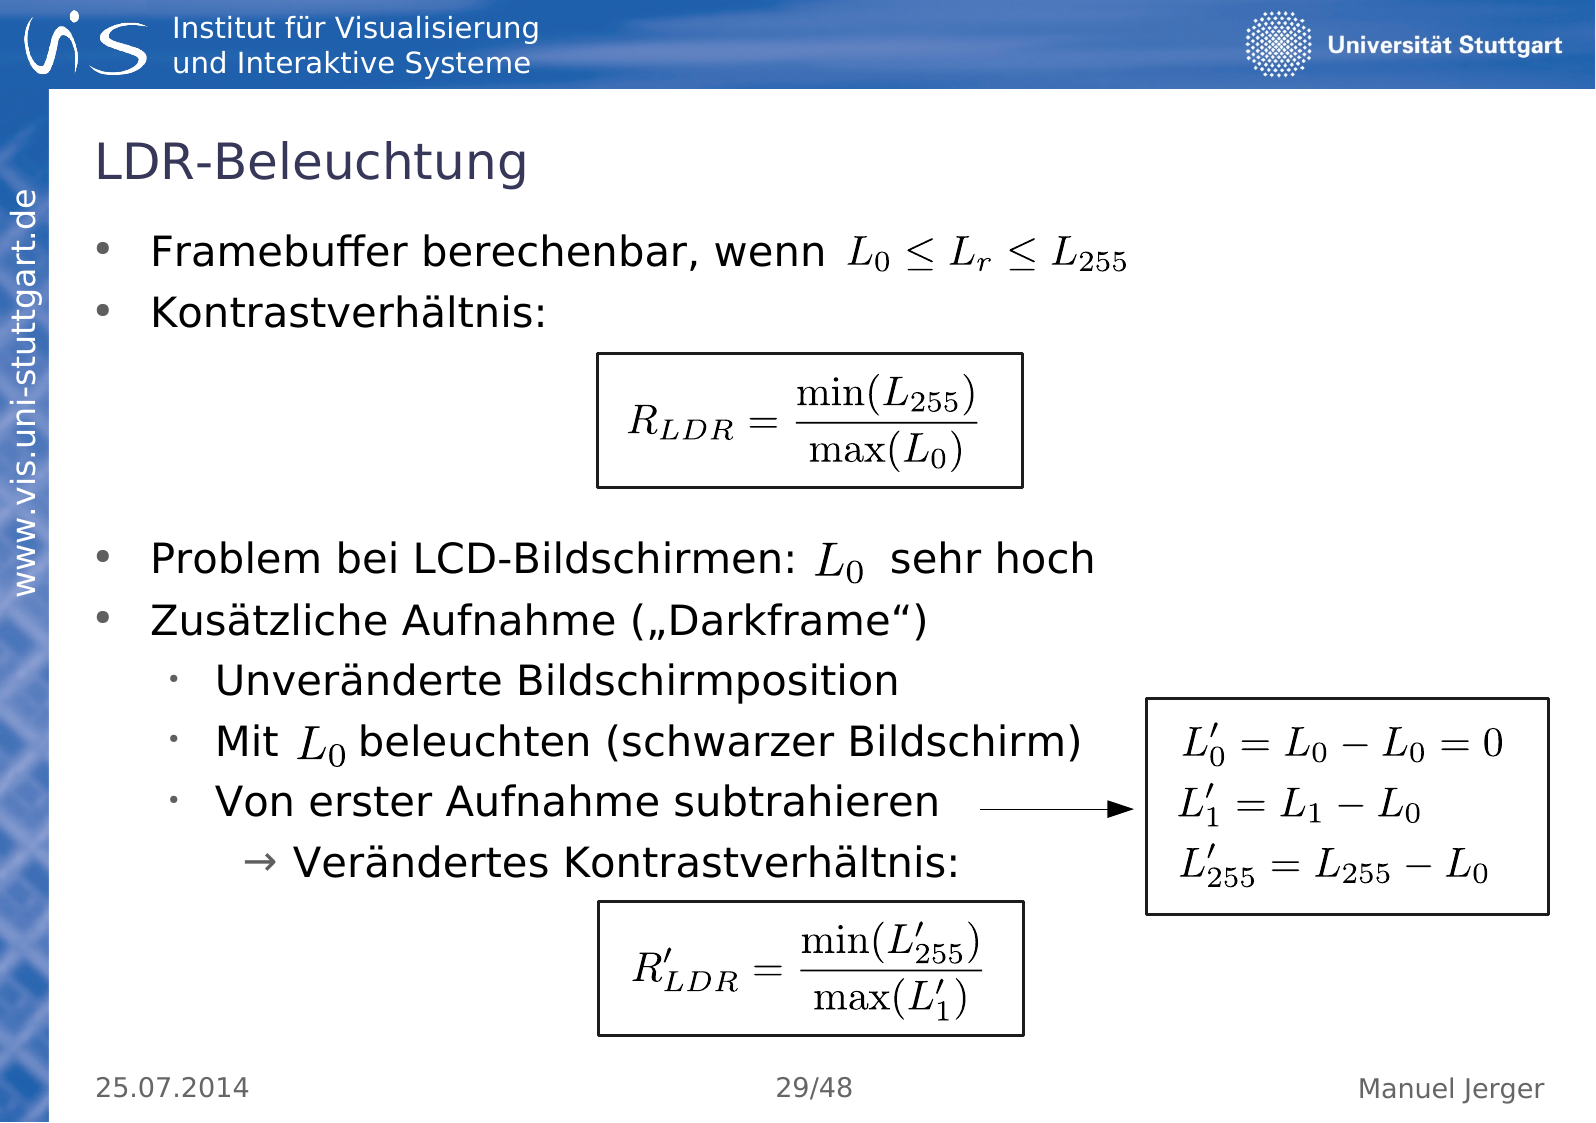

# LDR-Beleuchtung
Framebuffer berechenbar, wenn
Kontrastverhältnis:
Problem bei LCD-Bildschirmen: sehr hoch
Zusätzliche Aufnahme („Darkframe“)
Unveränderte Bildschirmposition
Mit beleuchten (schwarzer Bildschirm)
Von erster Aufnahme subtrahieren
 Verändertes Kontrastverhältnis: